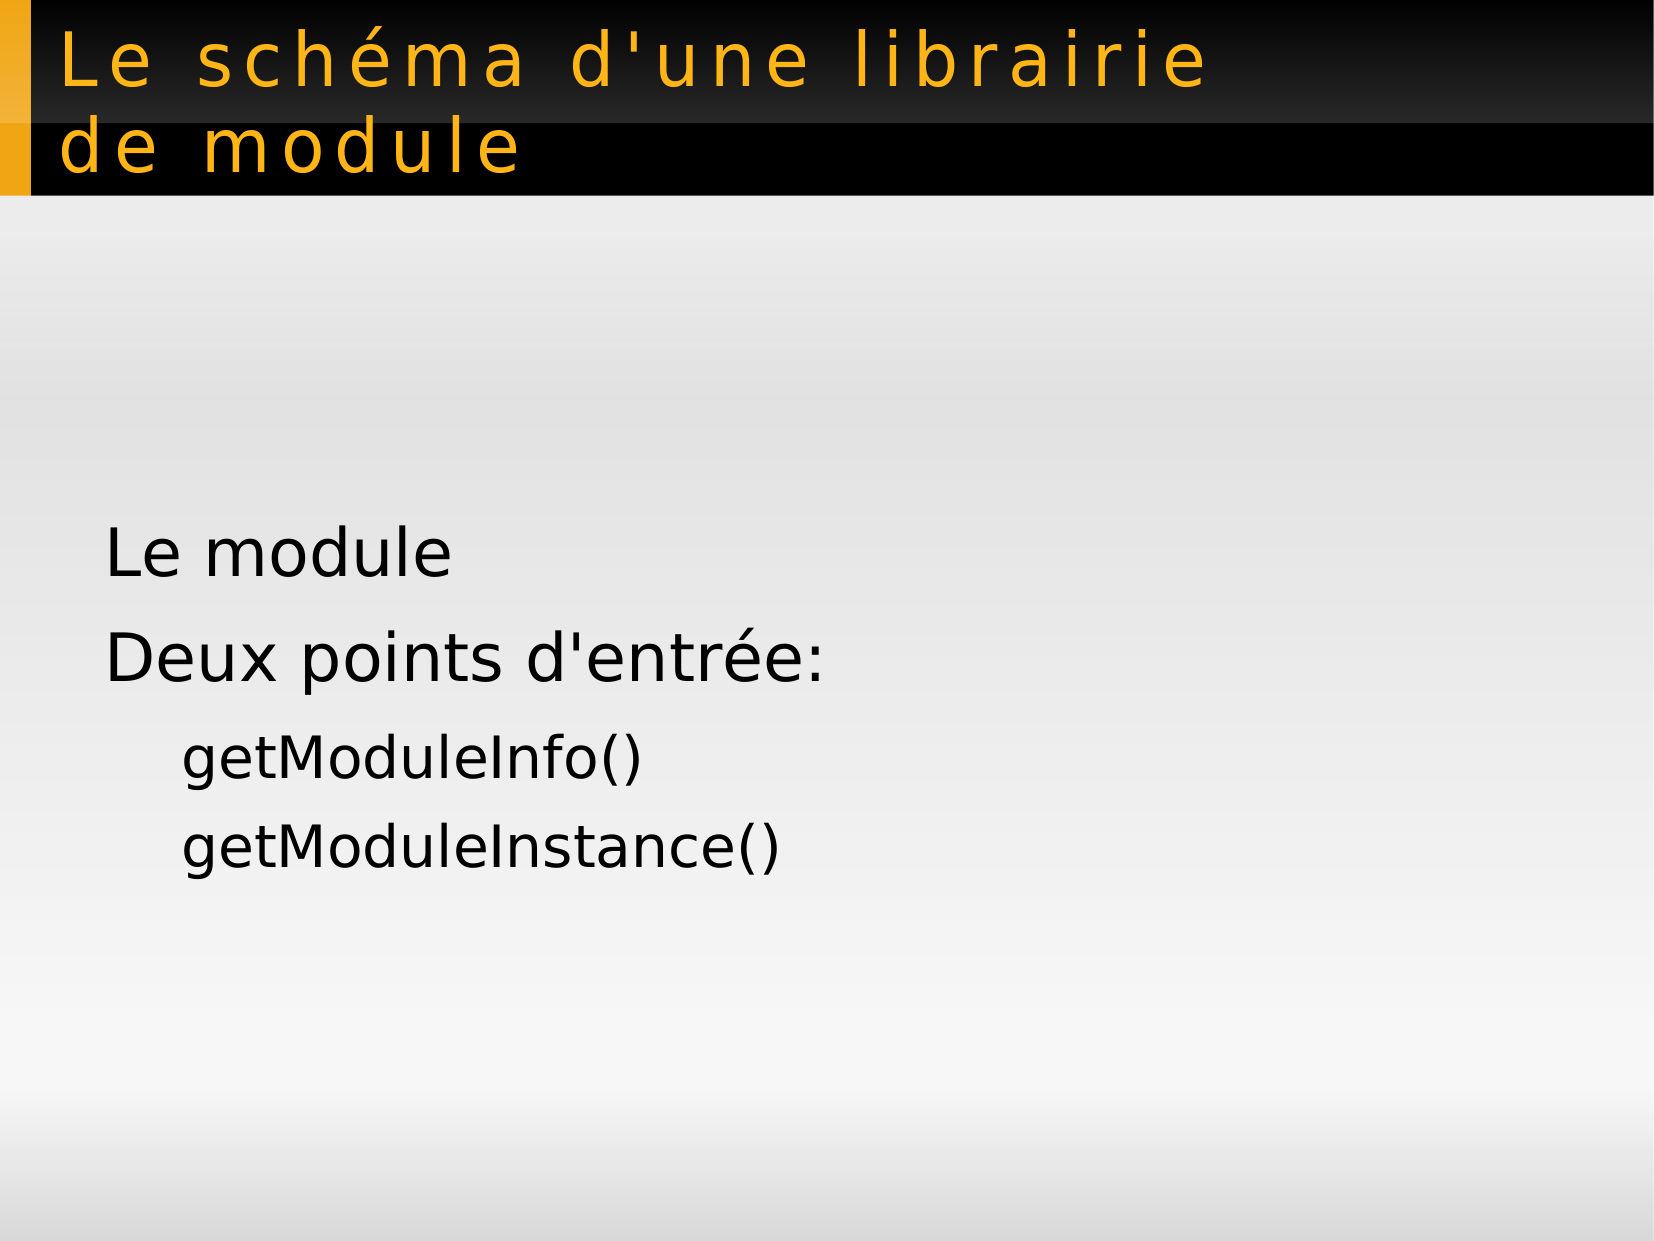

# Le schéma d'une librairie de module
Le module
Deux points d'entrée:
getModuleInfo()
getModuleInstance()